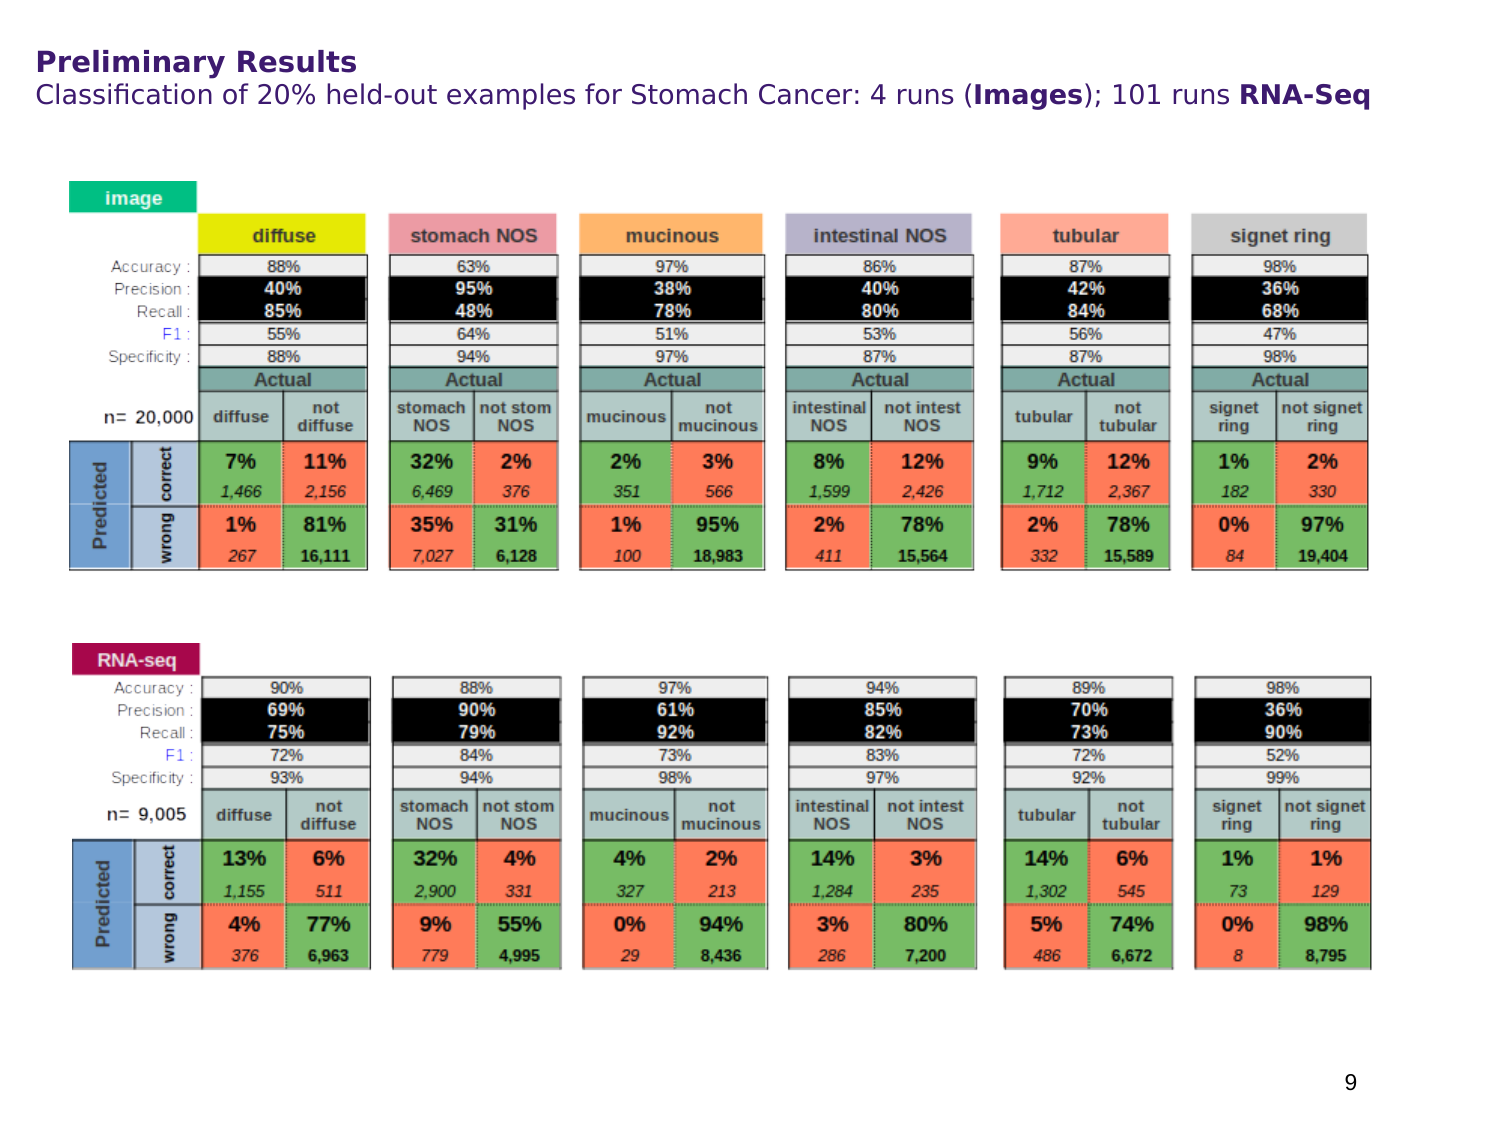

Preliminary Results
Classification of 20% held-out examples for Stomach Cancer: 4 runs (Images); 101 runs RNA-Seq